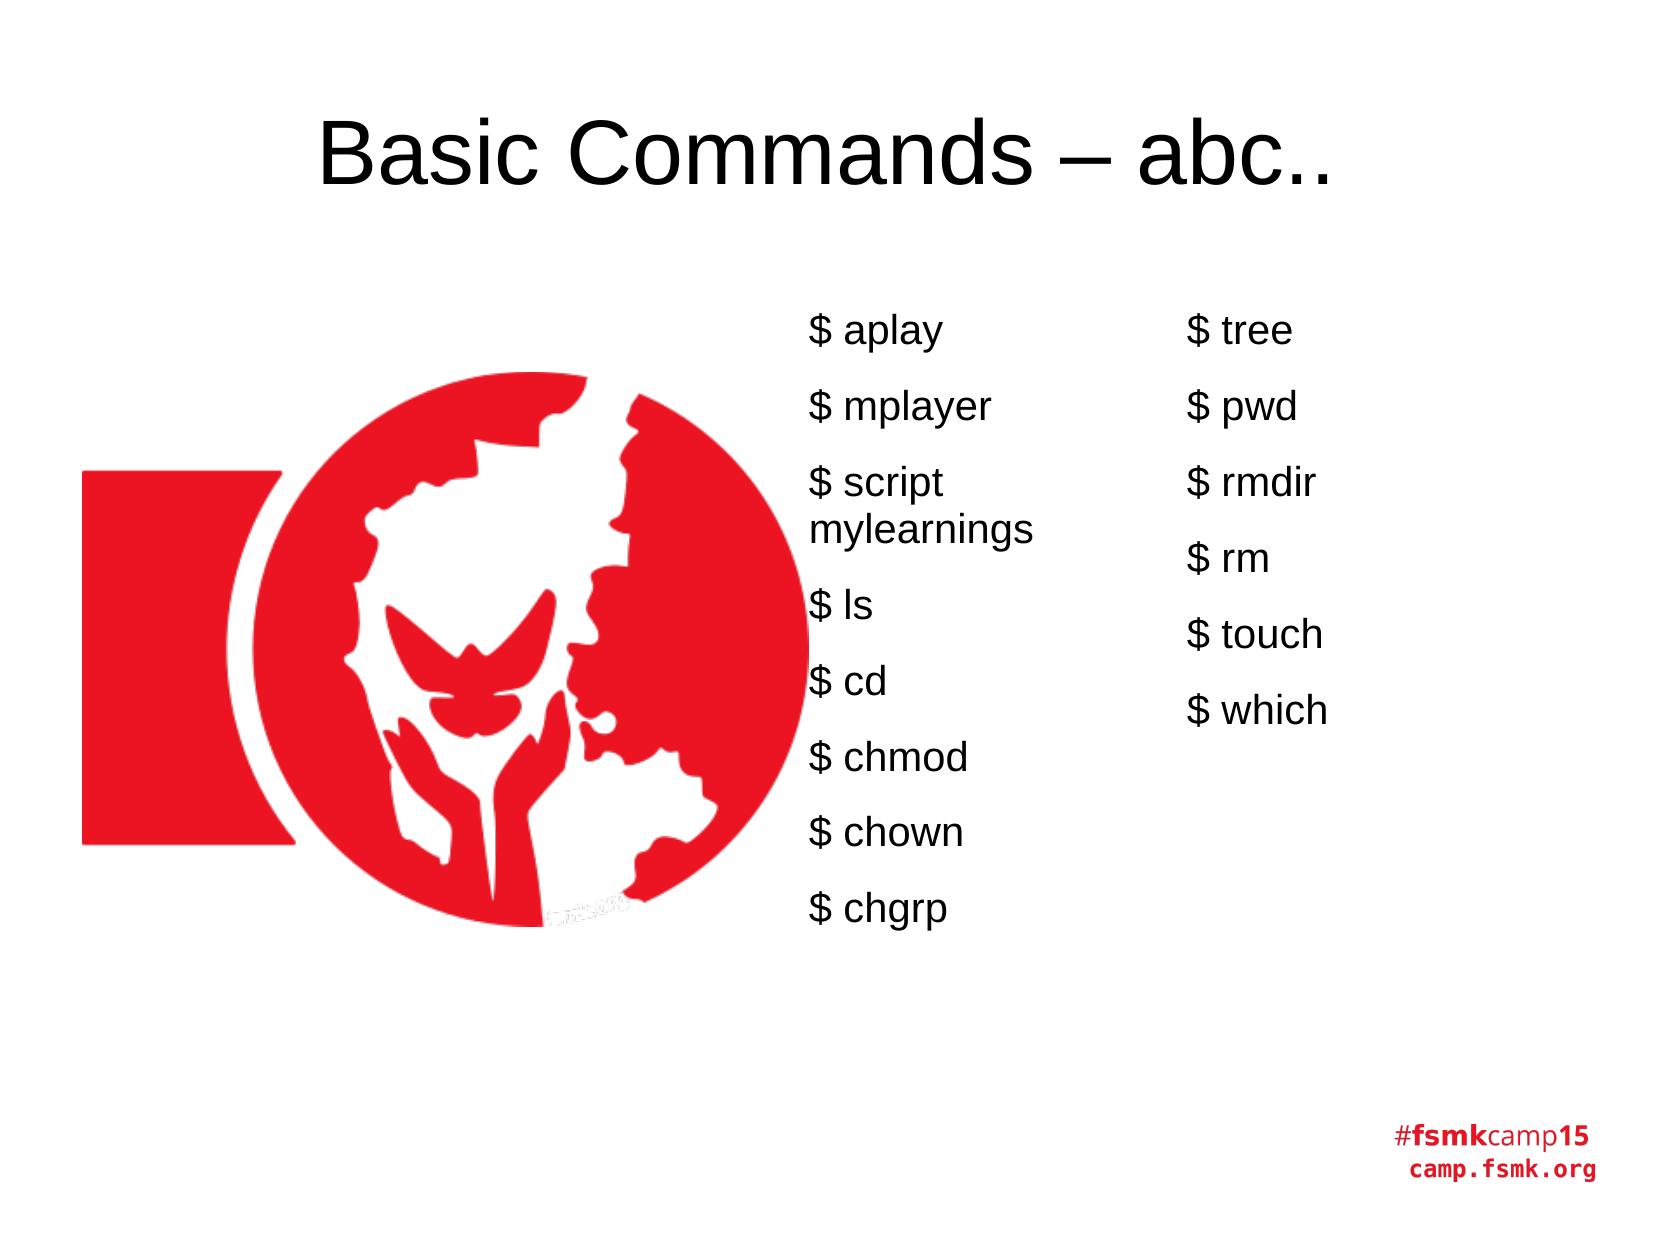

# Basic Commands – abc..
$ aplay
$ mplayer
$ script mylearnings
$ ls
$ cd
$ chmod
$ chown
$ chgrp
$ tree
$ pwd
$ rmdir
$ rm
$ touch
$ which